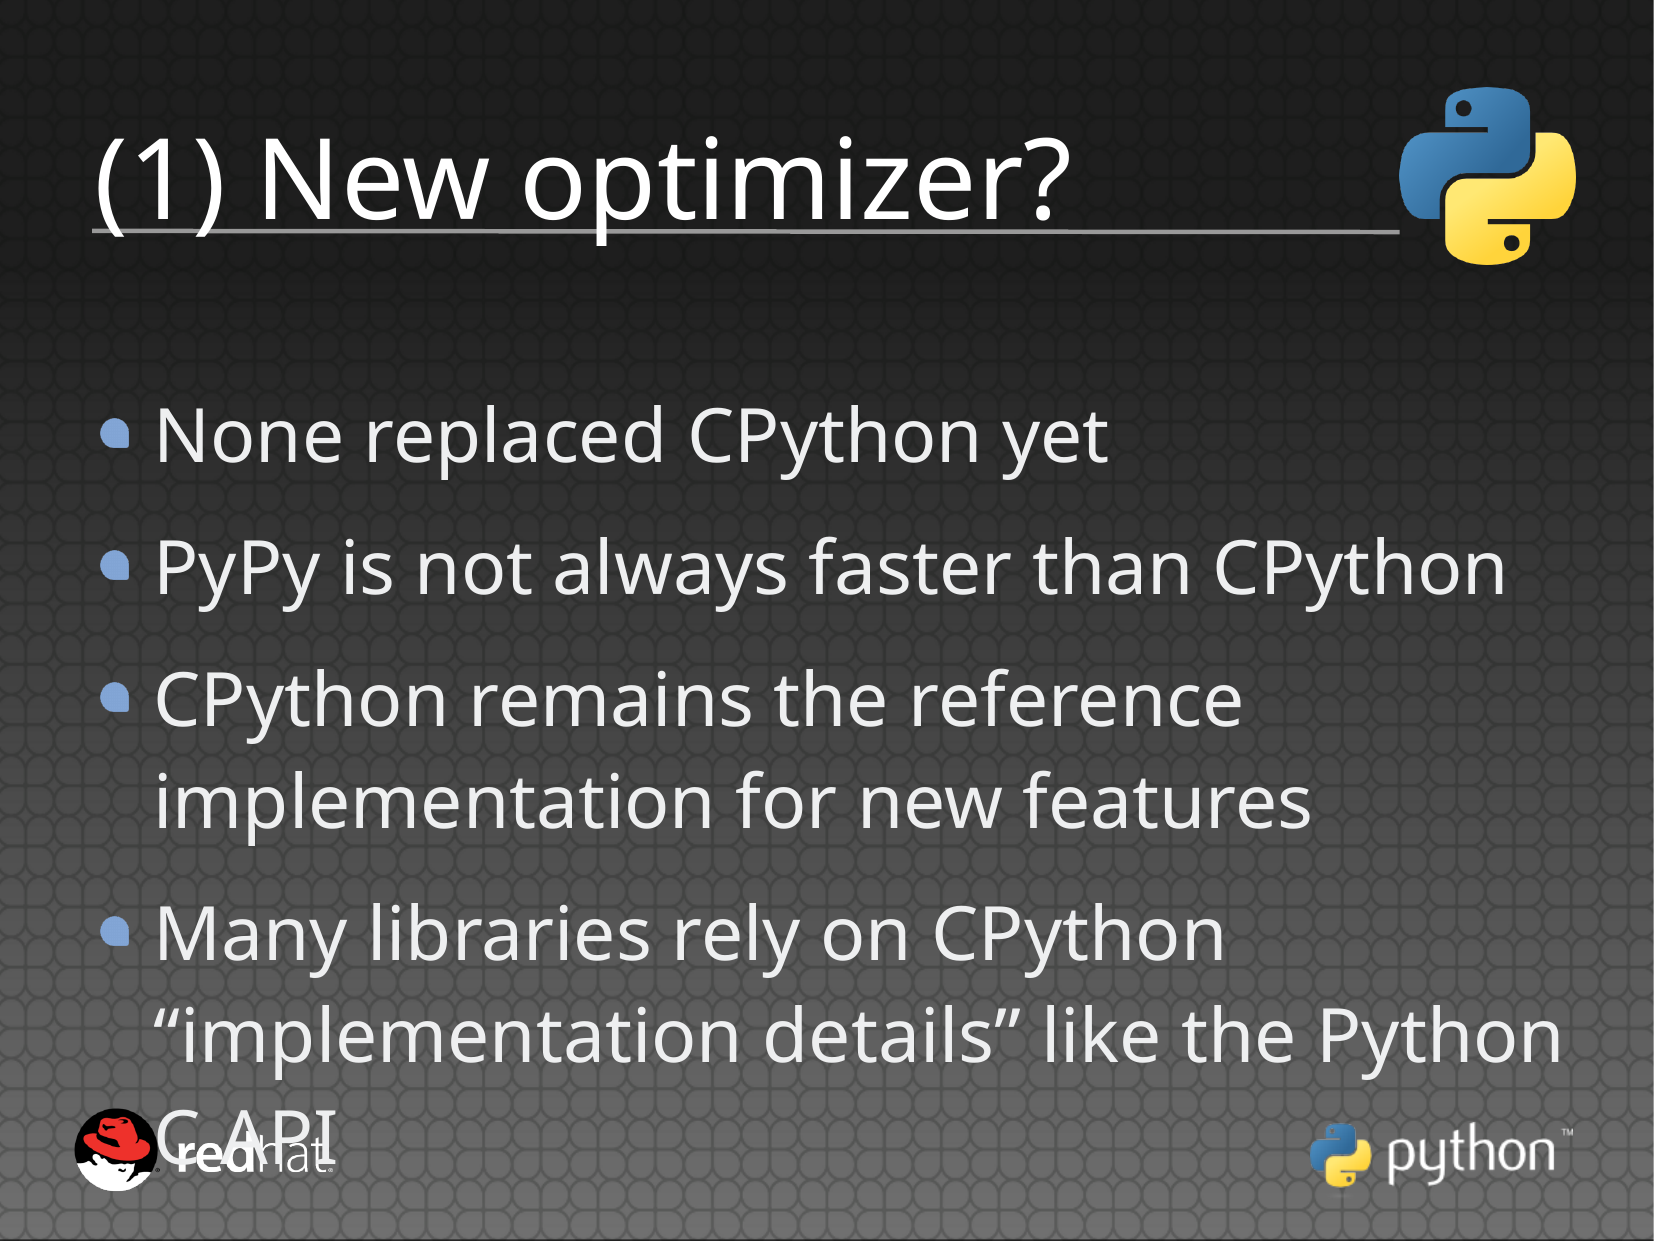

(1) New optimizer?
# None replaced CPython yet
PyPy is not always faster than CPython
CPython remains the reference implementation for new features
Many libraries rely on CPython “implementation details” like the Python C API